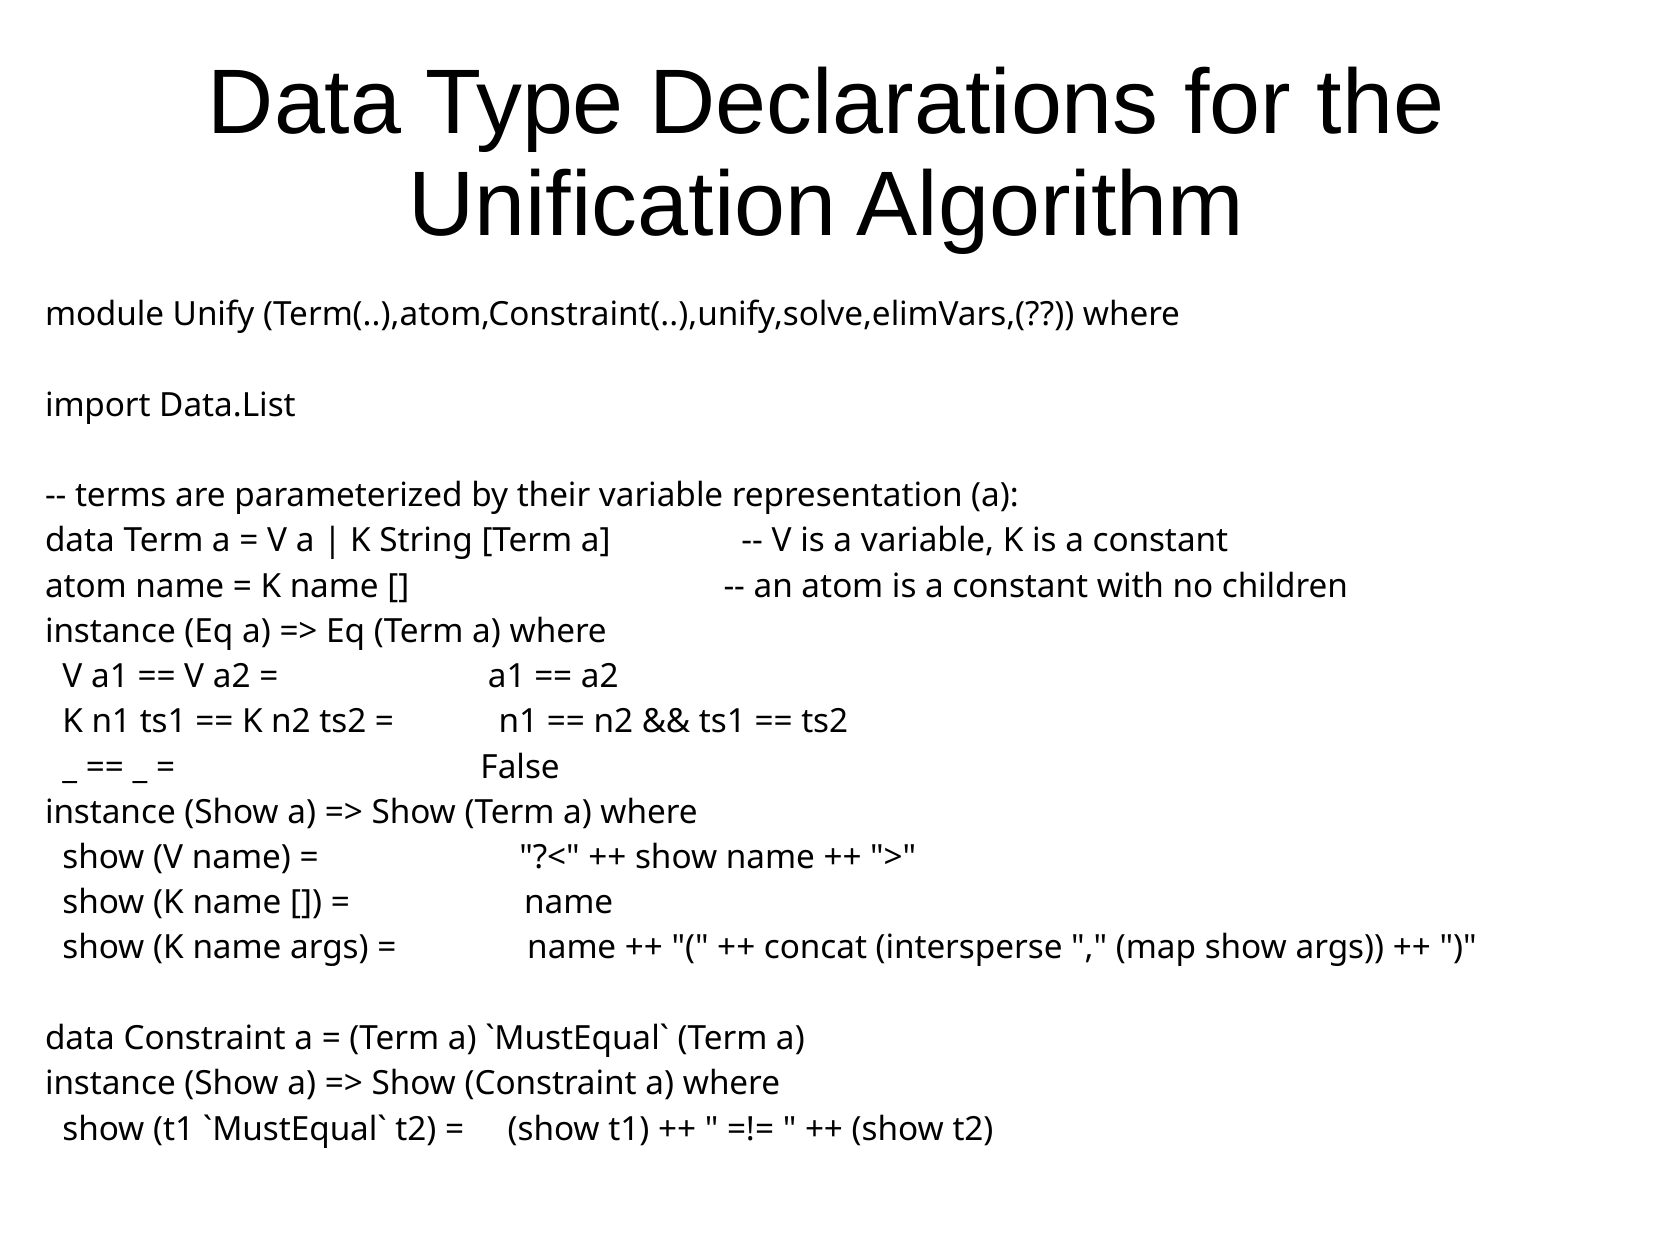

# Data Type Declarations for the Unification Algorithm
module Unify (Term(..),atom,Constraint(..),unify,solve,elimVars,(??)) where
import Data.List
-- terms are parameterized by their variable representation (a):
data Term a = V a | K String [Term a] -- V is a variable, K is a constant
atom name = K name [] -- an atom is a constant with no children
instance (Eq a) => Eq (Term a) where
 V a1 == V a2 = a1 == a2
 K n1 ts1 == K n2 ts2 = n1 == n2 && ts1 == ts2
 _ == _ = False
instance (Show a) => Show (Term a) where
 show (V name) = "?<" ++ show name ++ ">"
 show (K name []) = name
 show (K name args) = name ++ "(" ++ concat (intersperse "," (map show args)) ++ ")"
data Constraint a = (Term a) `MustEqual` (Term a)
instance (Show a) => Show (Constraint a) where
 show (t1 `MustEqual` t2) = (show t1) ++ " =!= " ++ (show t2)